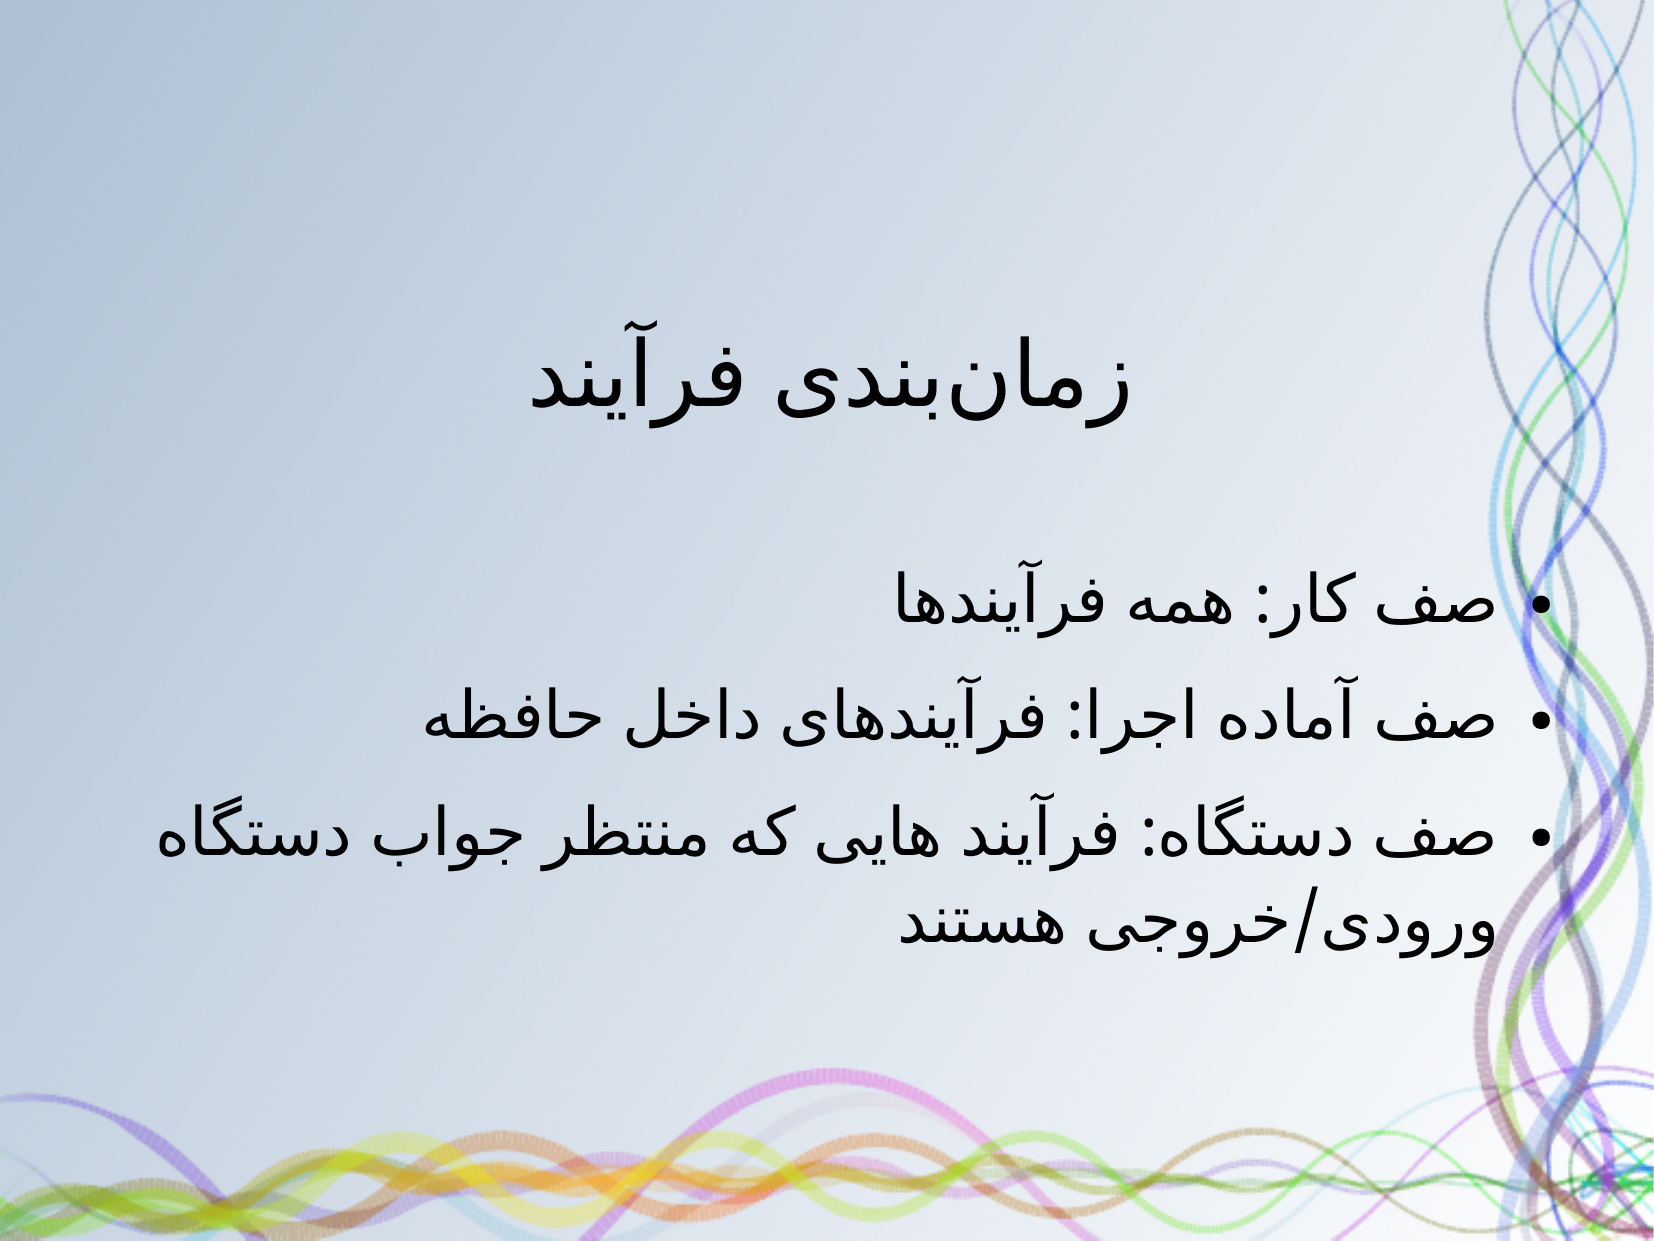

# زمان‌بندی فرآیند
صف کار: همه فرآیندها
صف آماده اجرا: فرآیندهای داخل حافظه
صف دستگاه: فرآیند هایی که منتظر جواب دستگاه ورودی/خروجی هستند